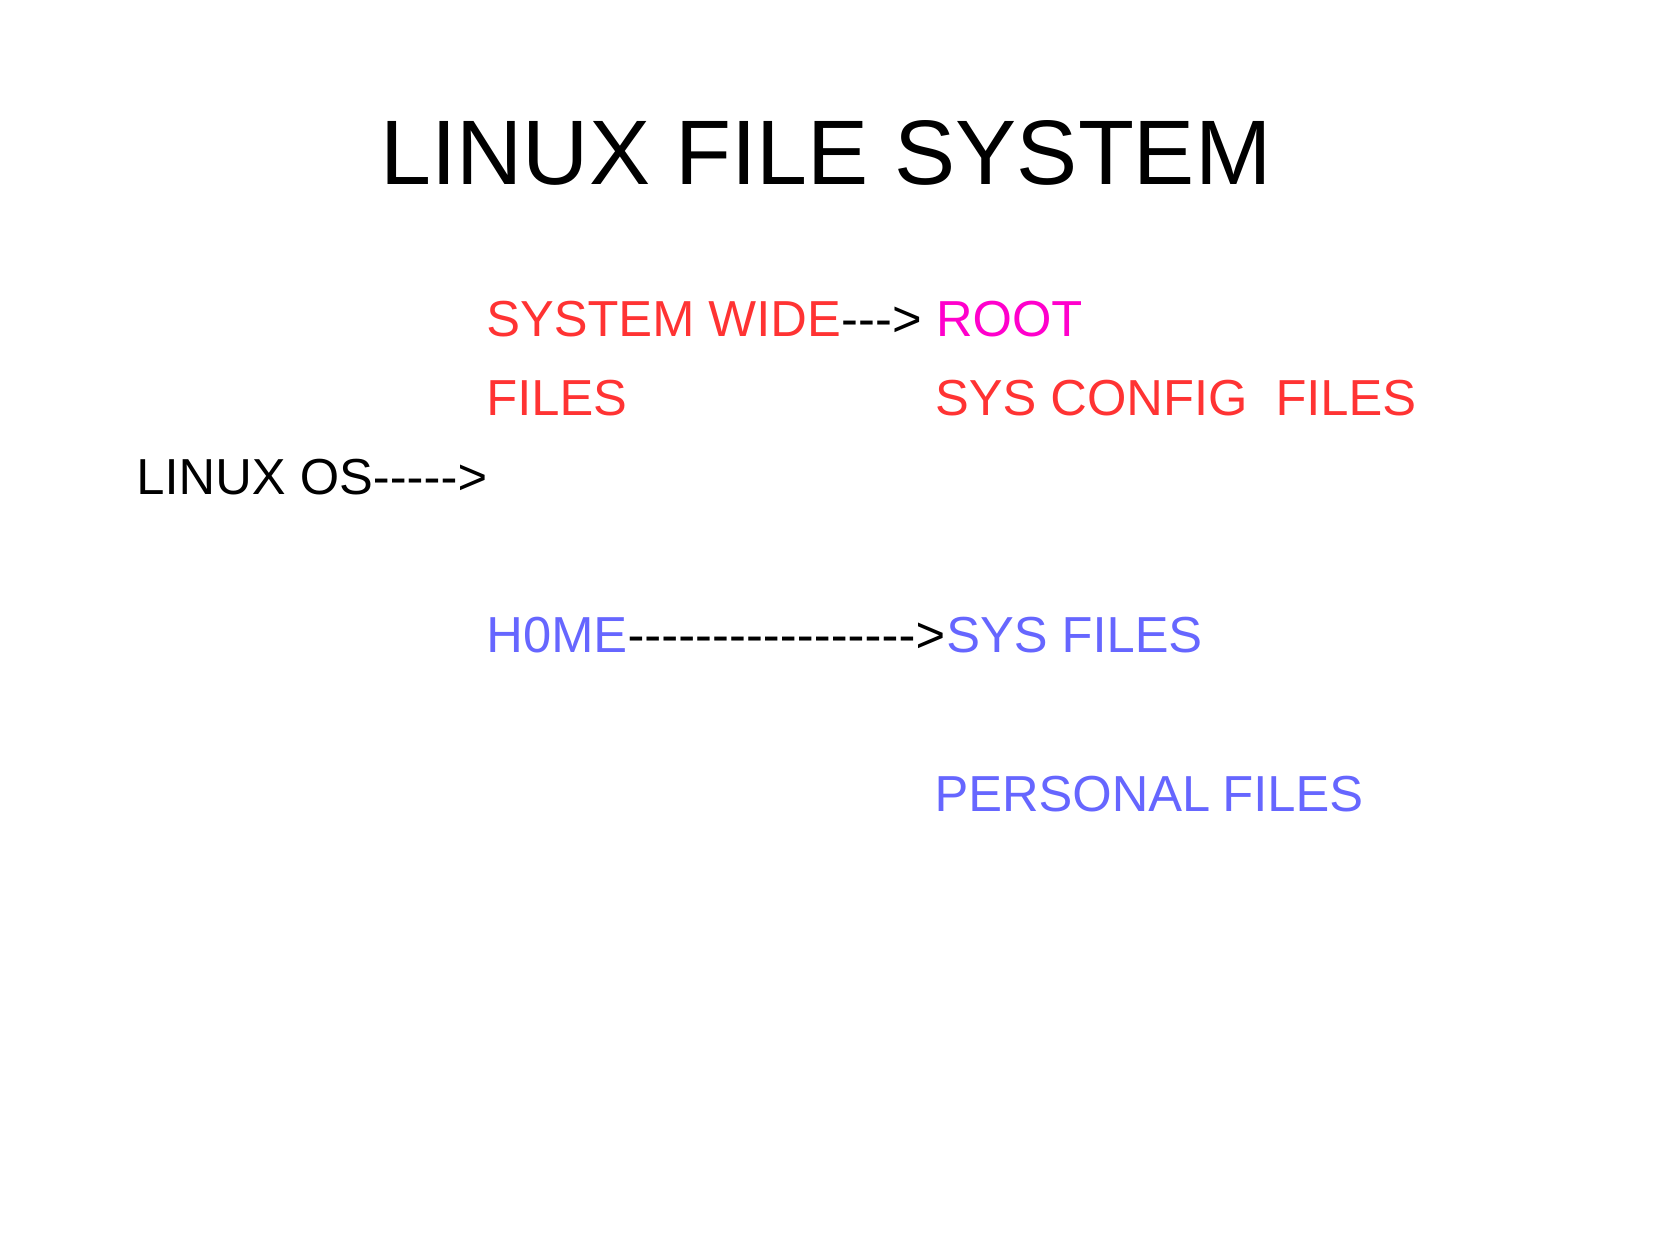

# LINUX FILE SYSTEM
 SYSTEM WIDE---> ROOT
 FILES SYS CONFIG FILES
LINUX OS----->
 H0ME----------------->SYS FILES
 PERSONAL FILES